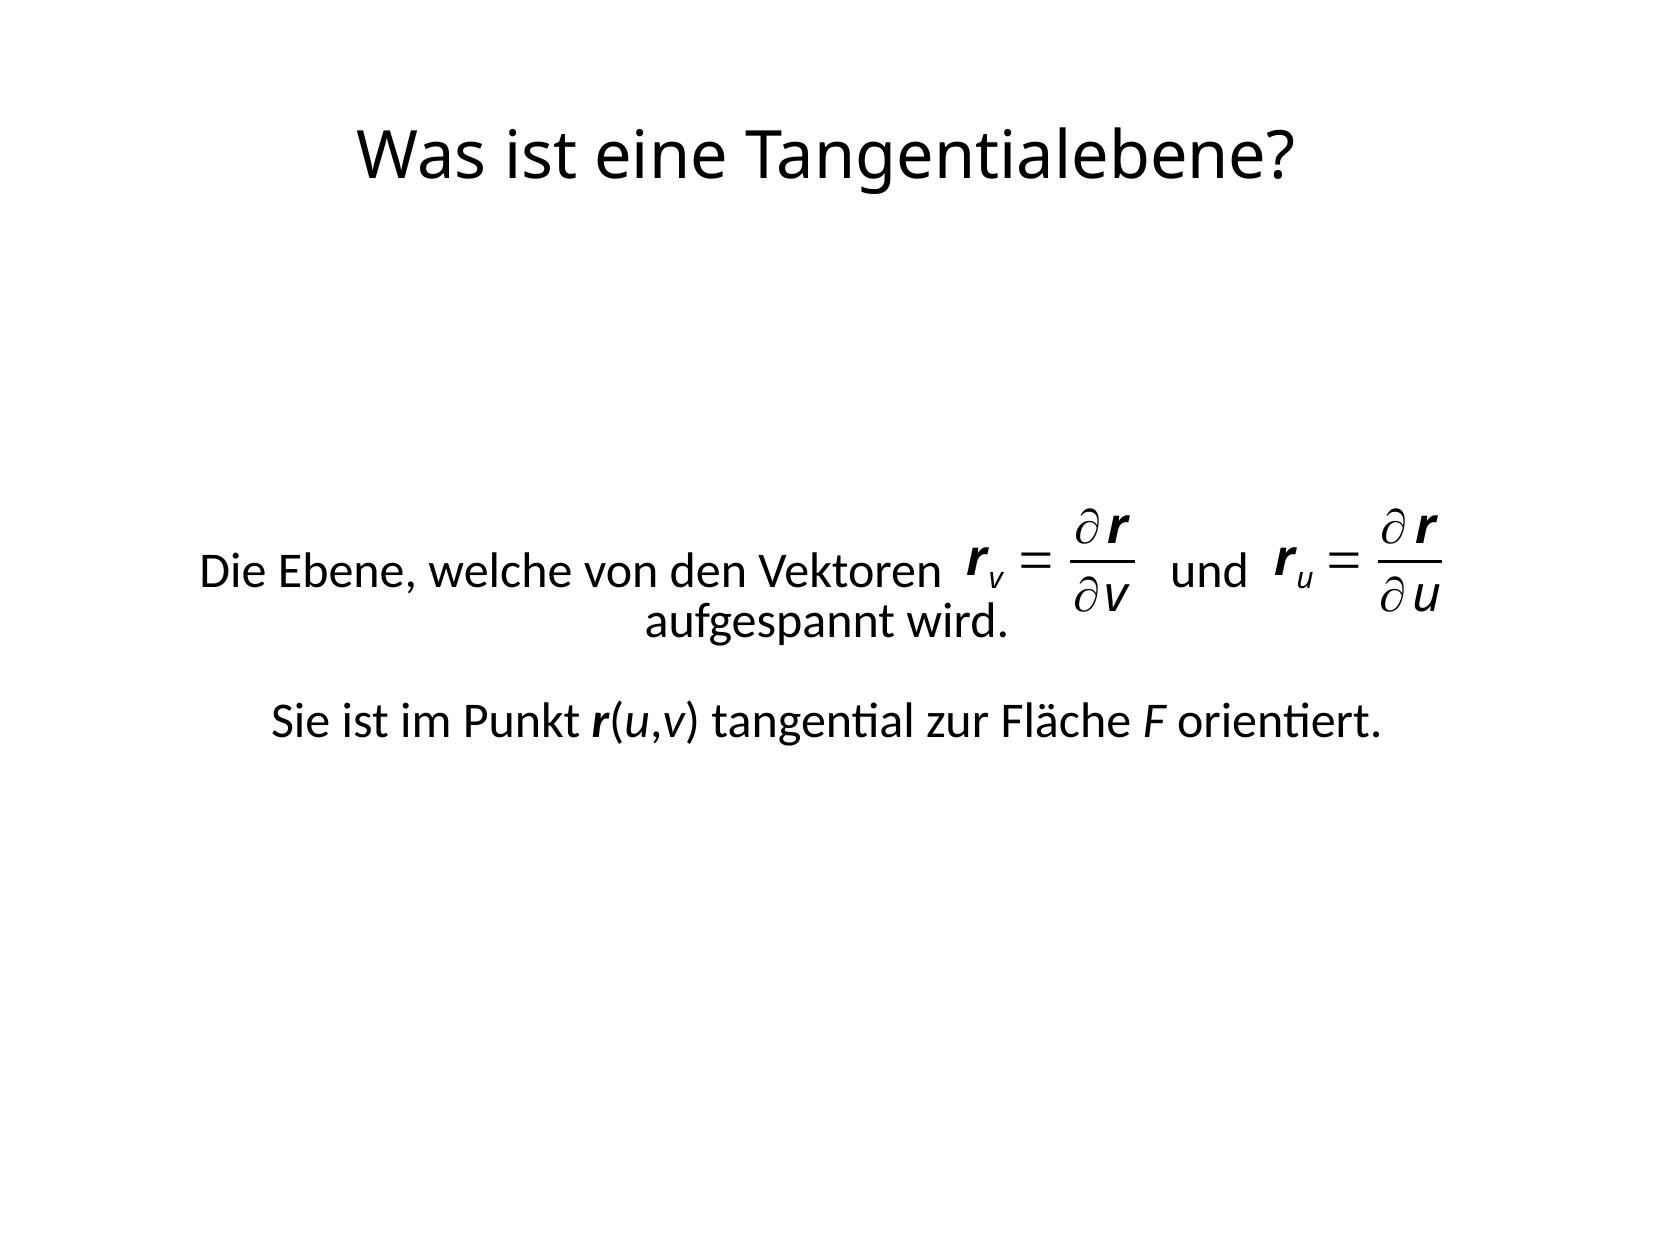

# Was ist eine Tangentialebene?
Die Ebene, welche von den Vektoren			 und			 aufgespannt wird.
Sie ist im Punkt r(u,v) tangential zur Fläche F orientiert.